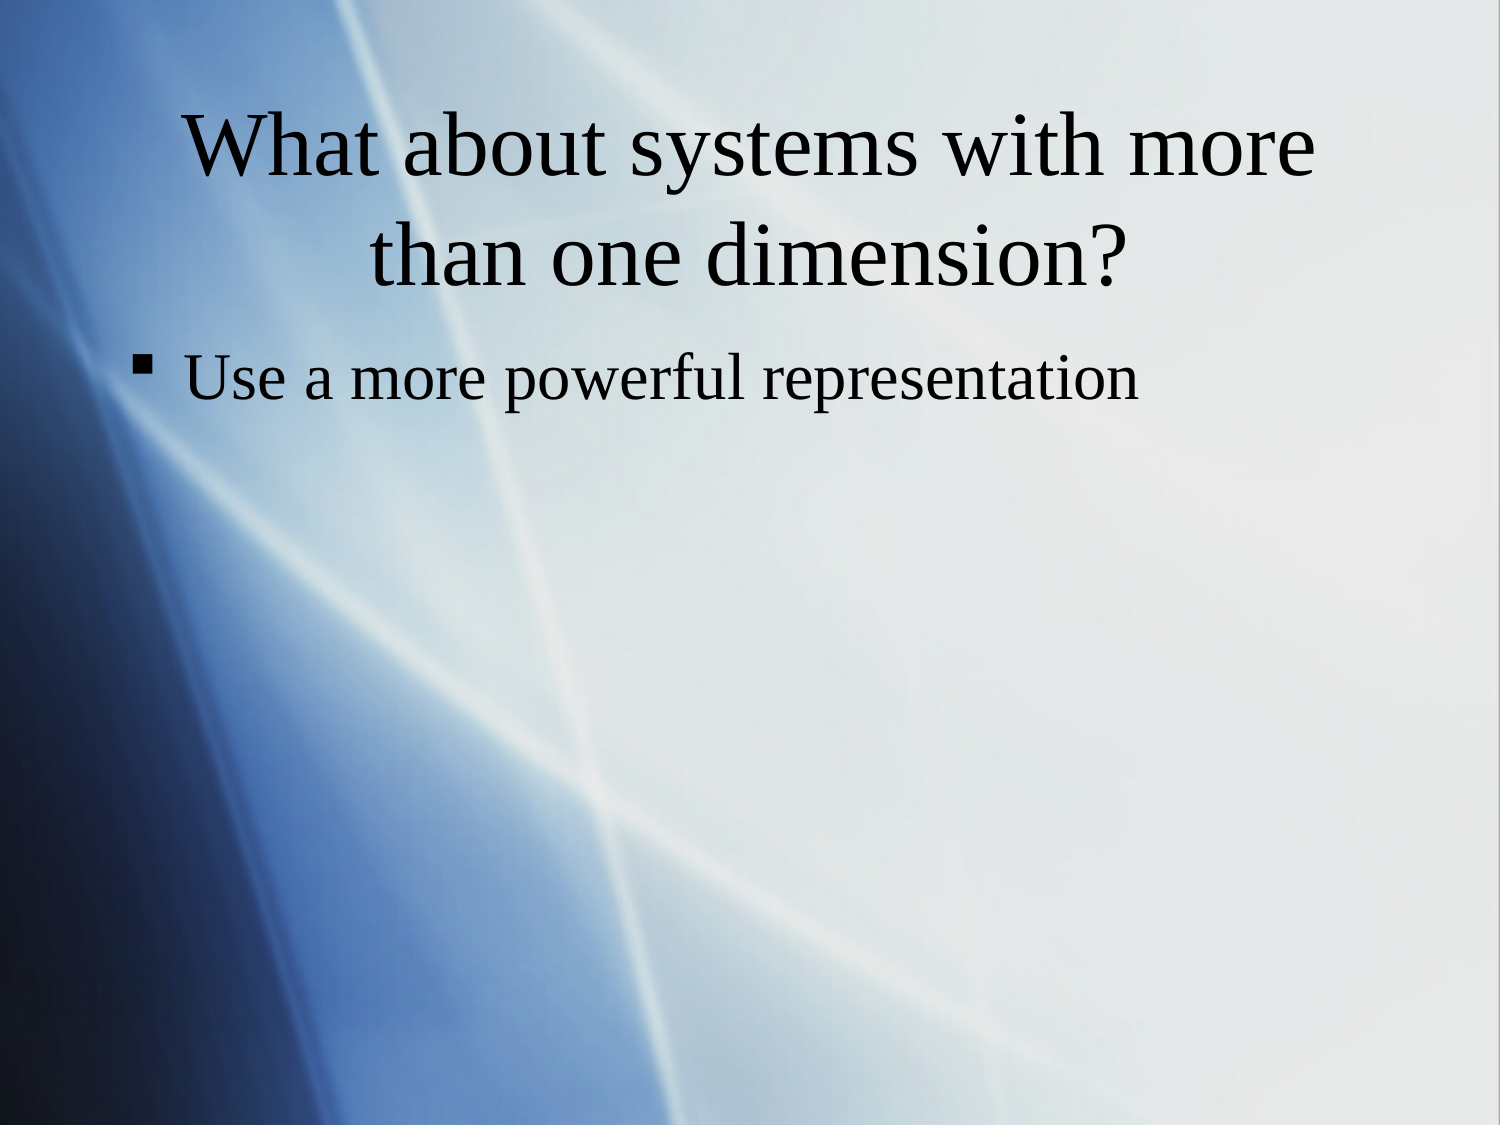

# What about systems with more than one dimension?
Use a more powerful representation